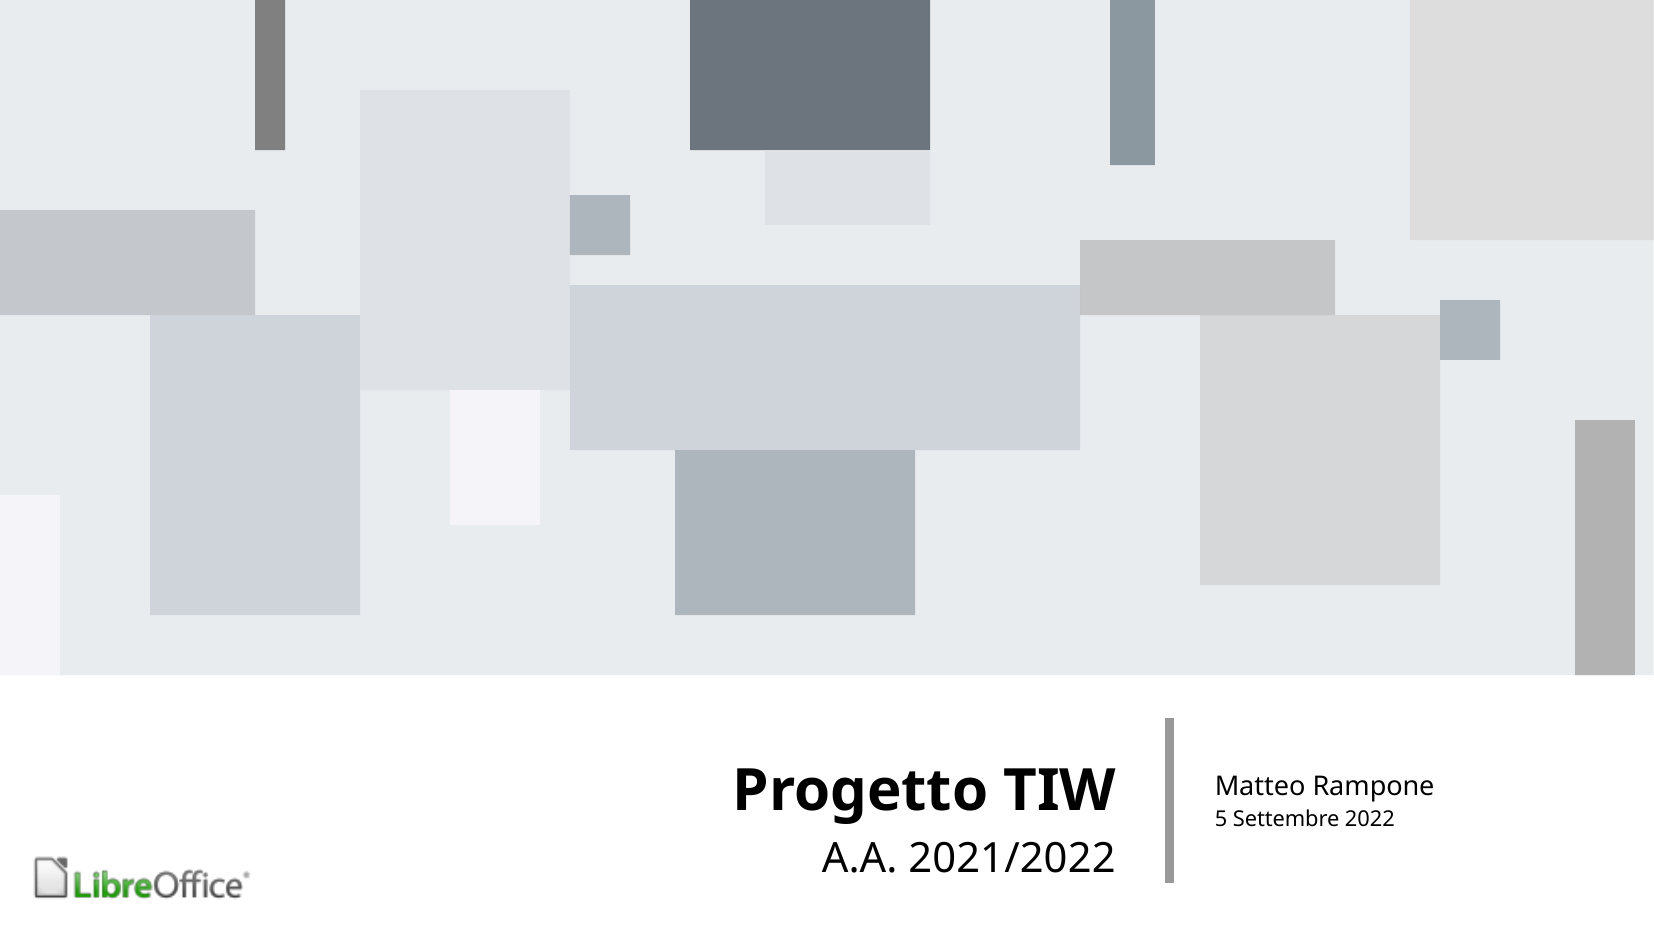

Progetto TIW
A.A. 2021/2022
Matteo Rampone
5 Settembre 2022